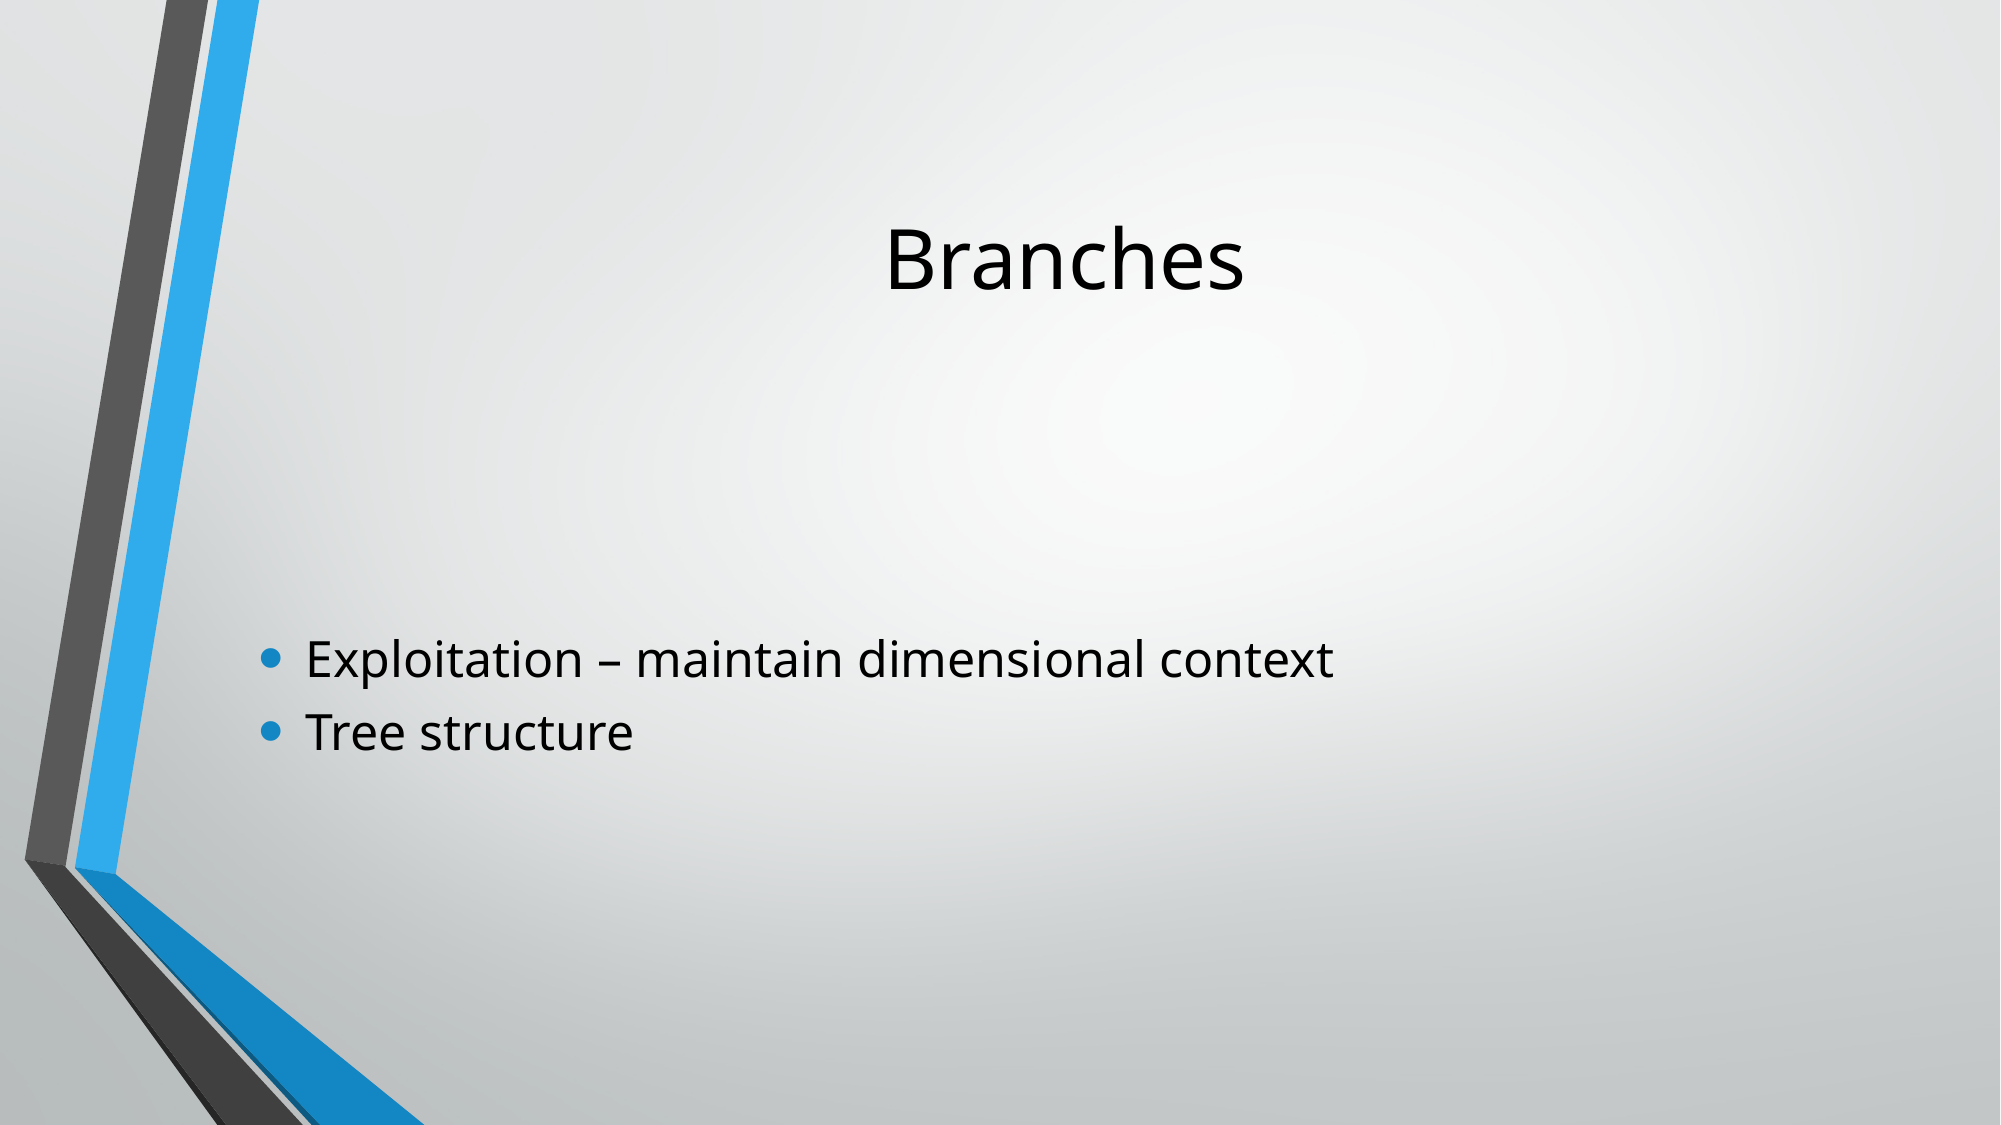

# Branches
Exploitation – maintain dimensional context
Tree structure